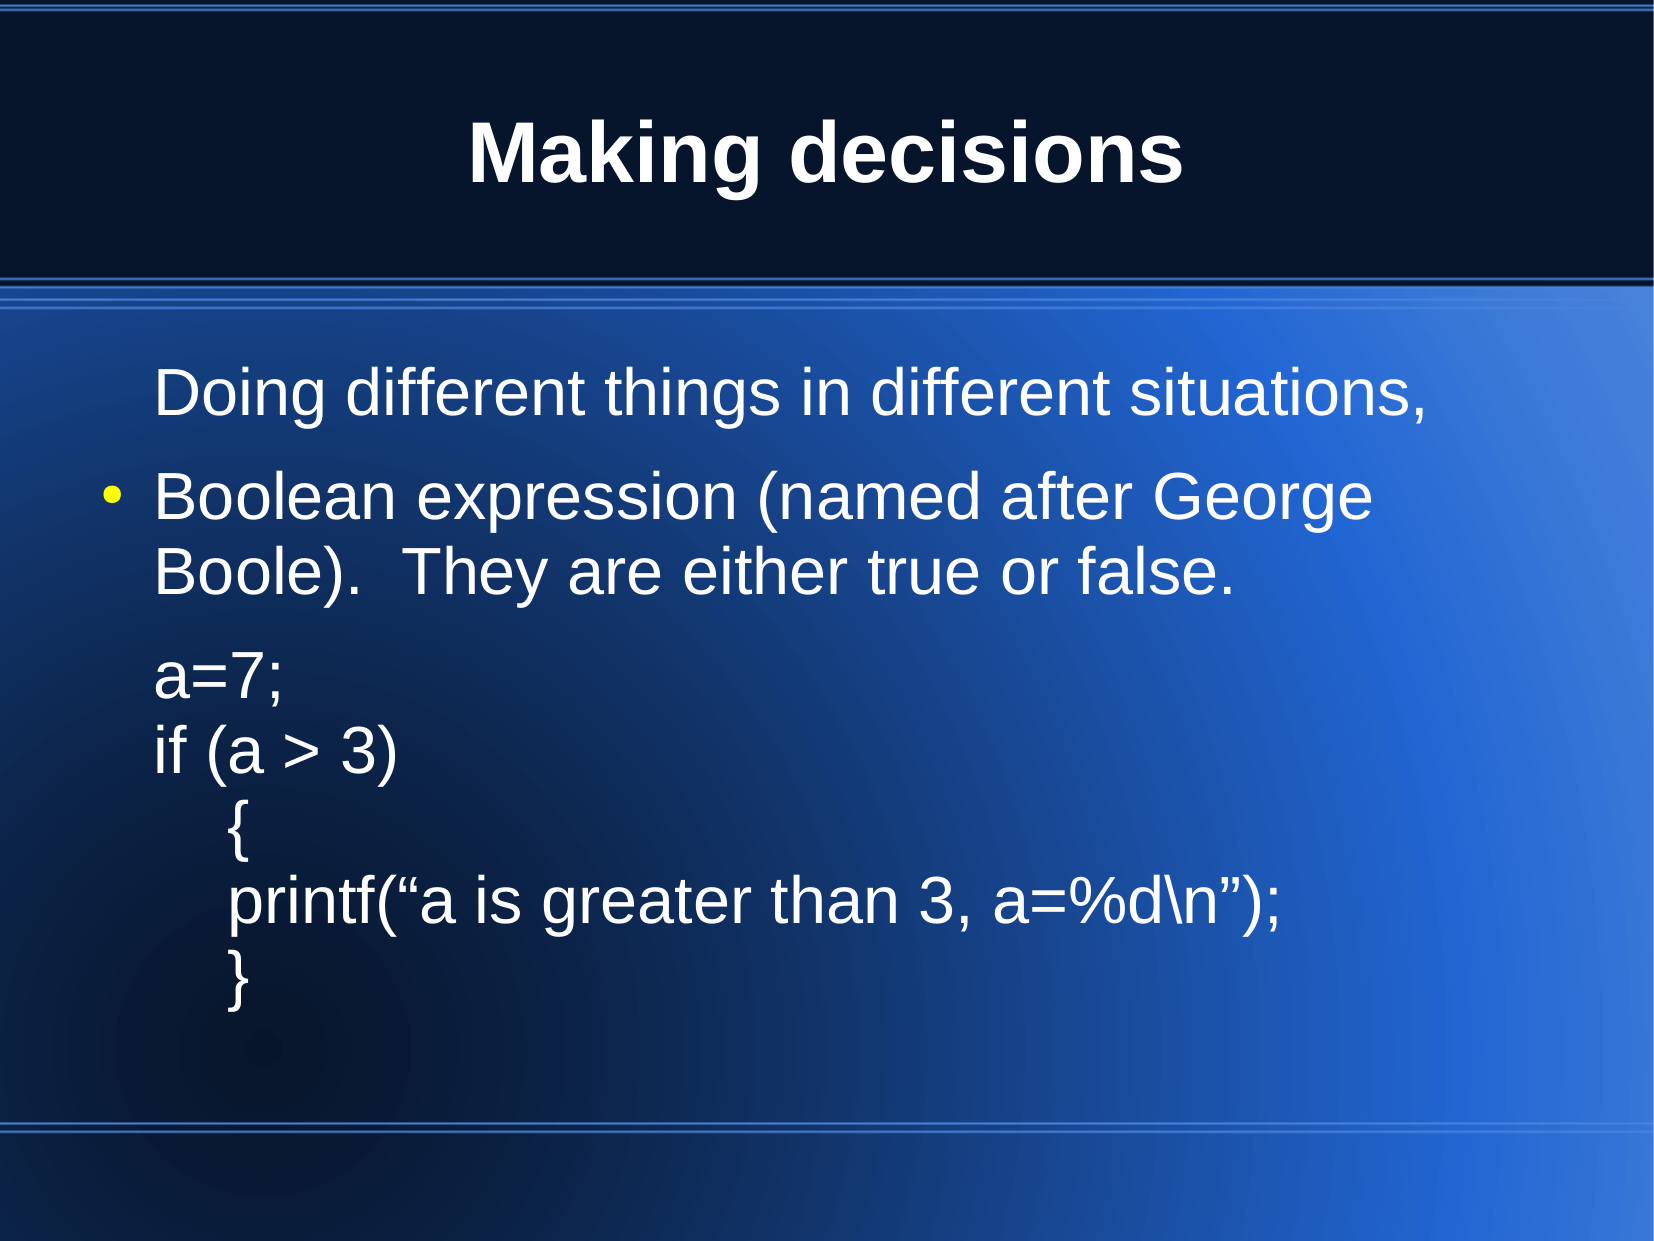

# Making decisions
Doing different things in different situations,
Boolean expression (named after George Boole). They are either true or false.
a=7;
if (a > 3)
 {
 printf(“a is greater than 3, a=%d\n”);
 }